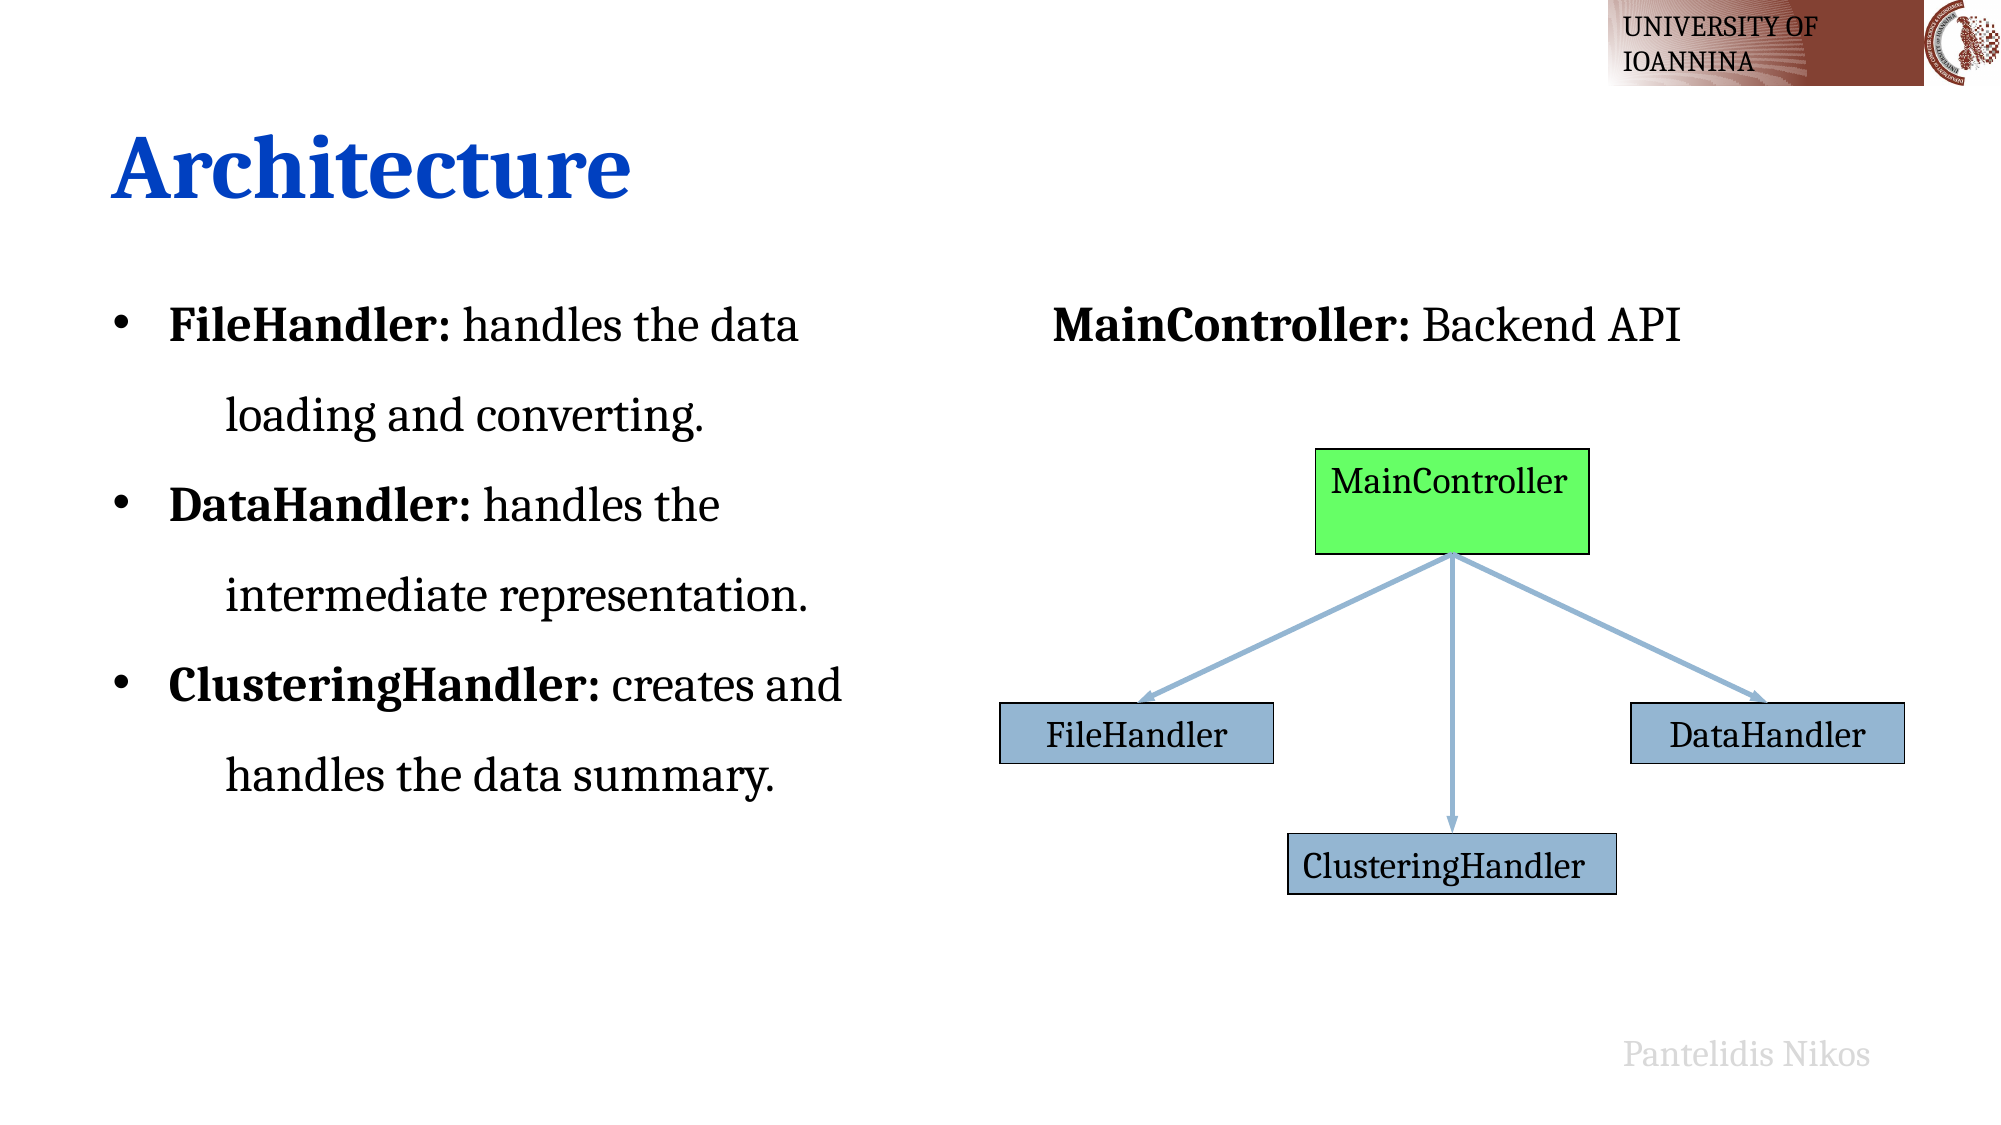

Architecture
FileHandler: handles the data loading and converting.
DataHandler: handles the intermediate representation.
ClusteringHandler: creates and handles the data summary.
MainController: Backend API
MainController
FileHandler
DataHandler
ClusteringHandler